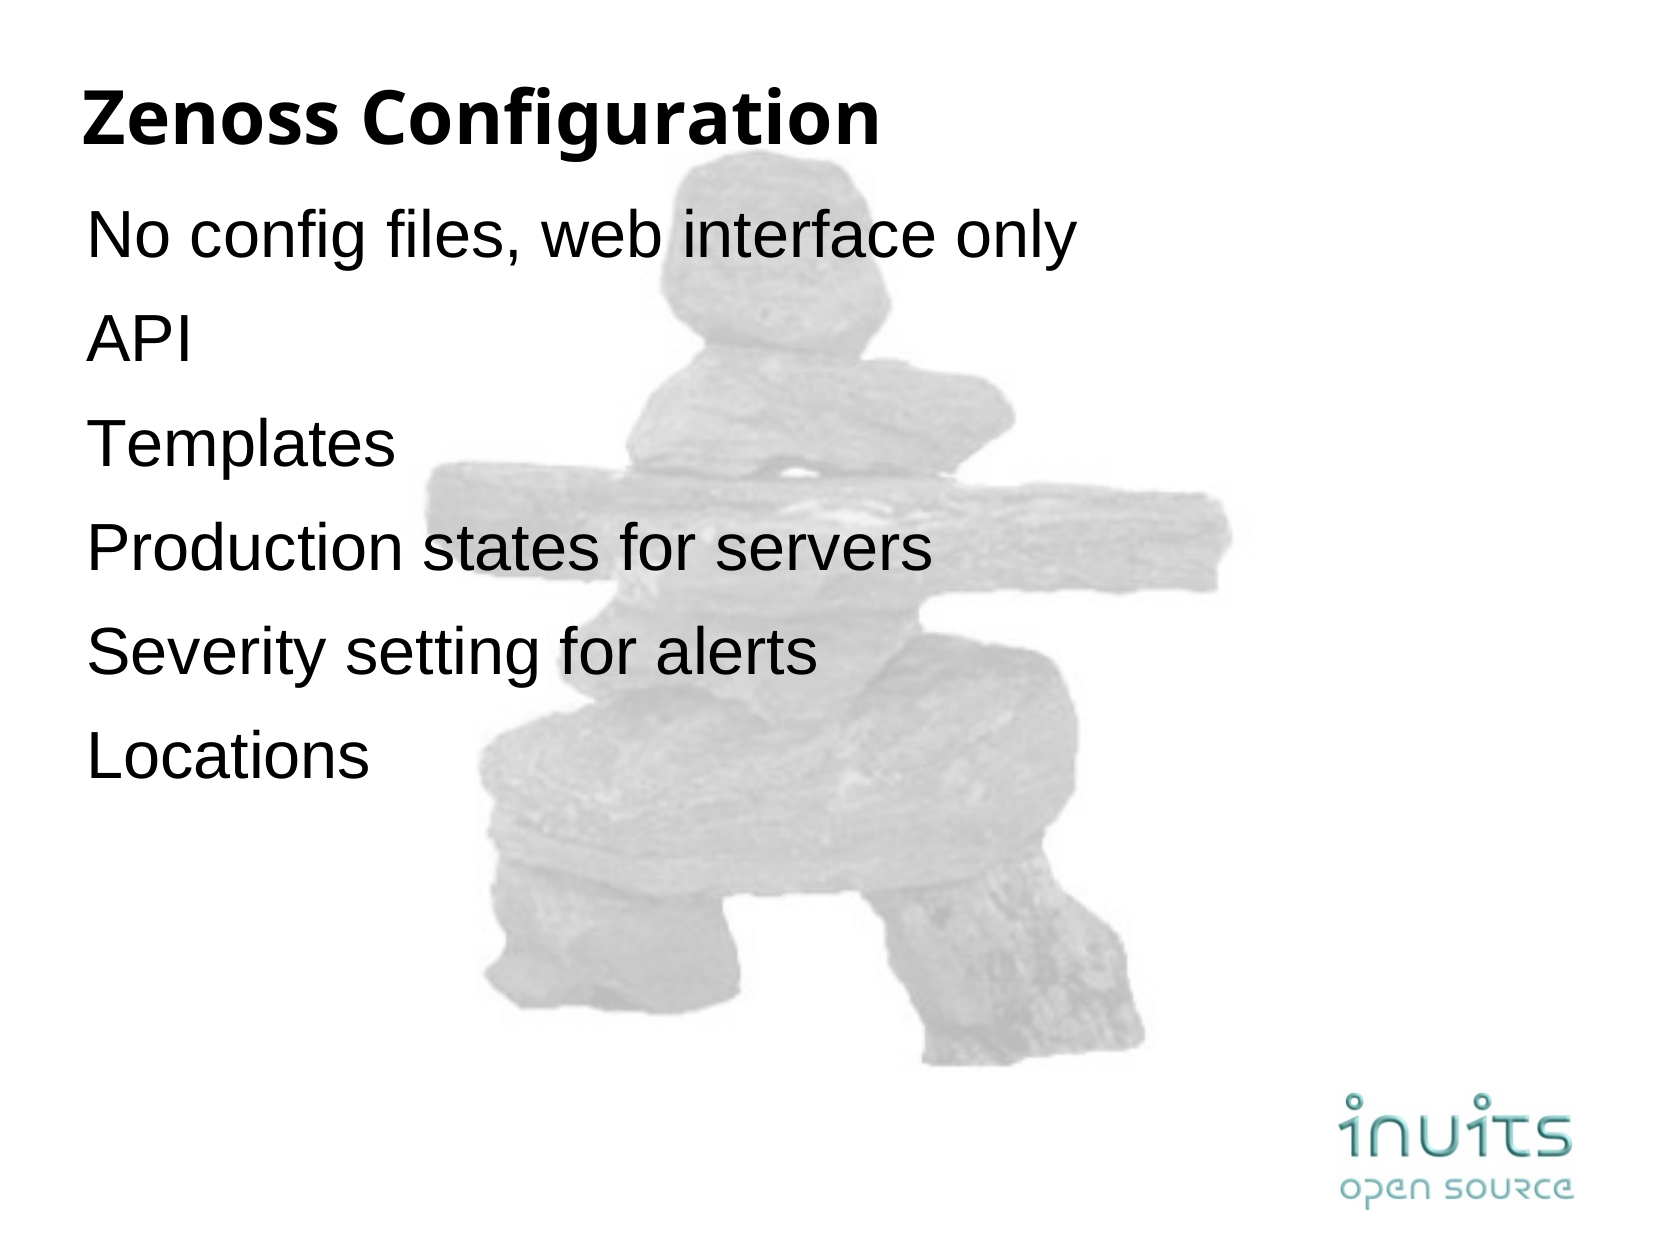

# Zenoss Configuration
No config files, web interface only
API
Templates
Production states for servers
Severity setting for alerts
Locations
50